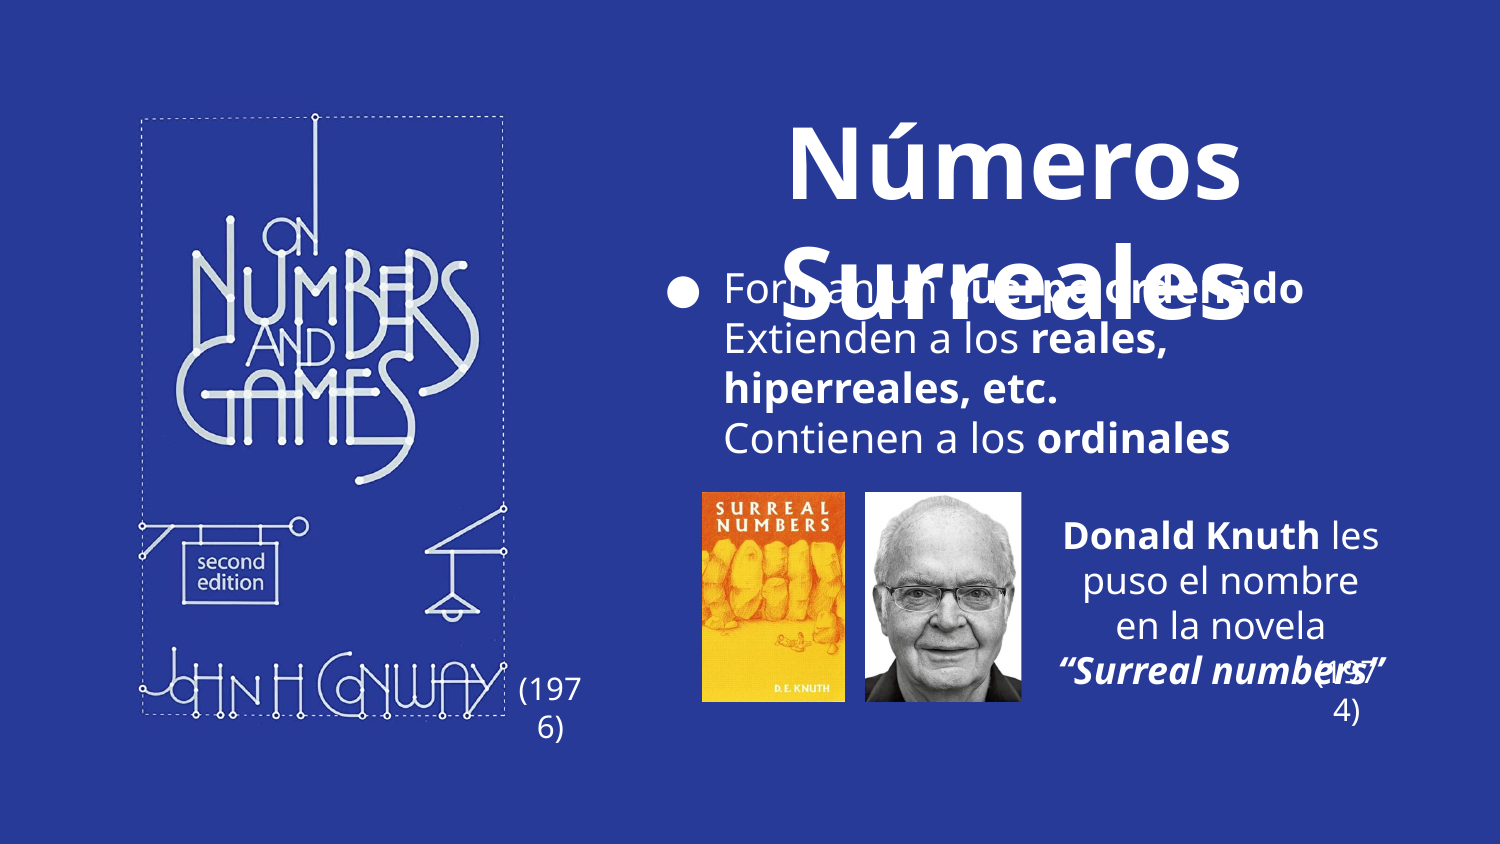

# Números Surreales
Forman un cuerpo ordenado
Extienden a los reales, hiperreales, etc.
Contienen a los ordinales
Donald Knuth les puso el nombre en la novela “Surreal numbers”
(1974)
(1976)